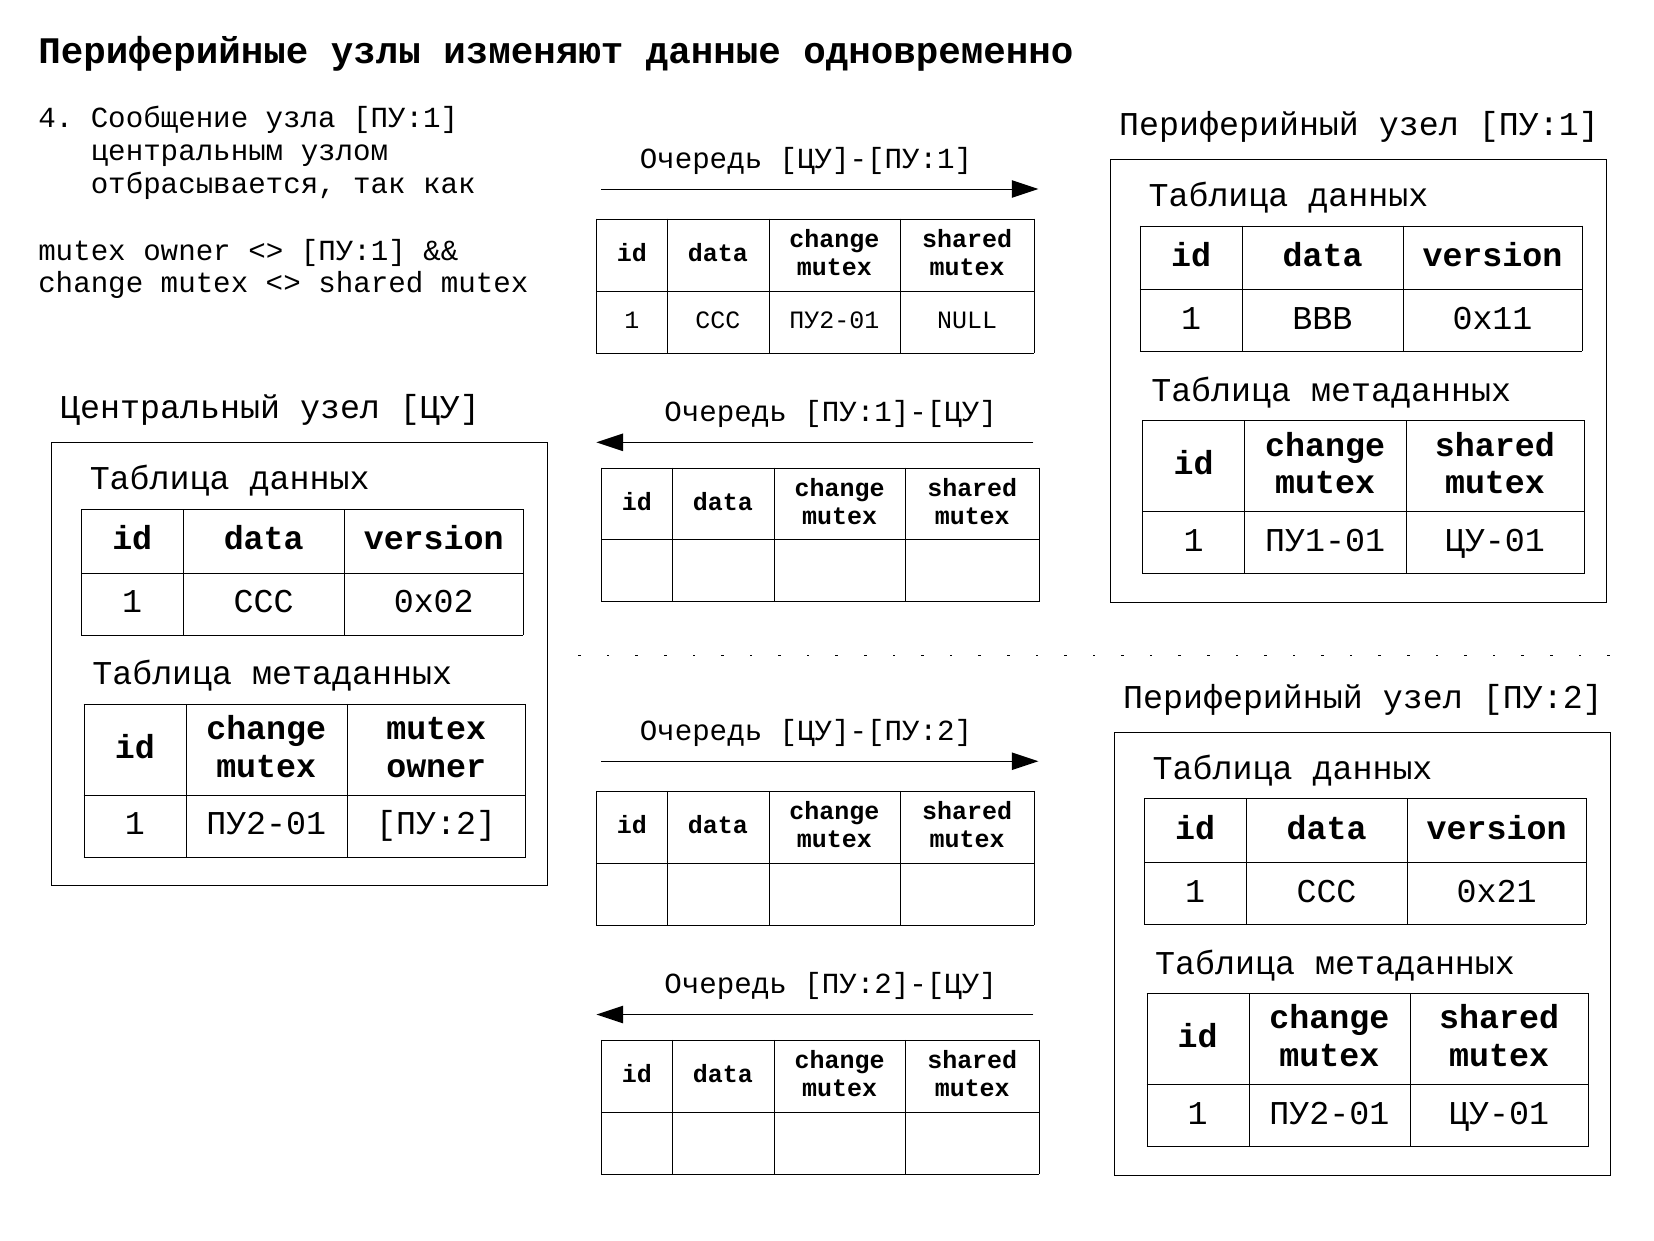

Периферийные узлы изменяют данные одновременно
4. Сообщение узла [ПУ:1]
 центральным узлом
 отбрасывается, так как
mutex owner <> [ПУ:1] &&
change mutex <> shared mutex
Периферийный узел [ПУ:1]
Очередь [ЦУ]-[ПУ:1]
Таблица данных
| id | data | change mutex | shared mutex |
| --- | --- | --- | --- |
| 1 | CCC | ПУ2-01 | NULL |
| id | data | version |
| --- | --- | --- |
| 1 | BBB | 0x11 |
Таблица метаданных
Центральный узел [ЦУ]
Очередь [ПУ:1]-[ЦУ]
| id | change mutex | shared mutex |
| --- | --- | --- |
| 1 | ПУ1-01 | ЦУ-01 |
Таблица данных
| id | data | change mutex | shared mutex |
| --- | --- | --- | --- |
| | | | |
| id | data | version |
| --- | --- | --- |
| 1 | CCC | 0x02 |
Таблица метаданных
Периферийный узел [ПУ:2]
| id | change mutex | mutex owner |
| --- | --- | --- |
| 1 | ПУ2-01 | [ПУ:2] |
Очередь [ЦУ]-[ПУ:2]
Таблица данных
| id | data | change mutex | shared mutex |
| --- | --- | --- | --- |
| | | | |
| id | data | version |
| --- | --- | --- |
| 1 | CCC | 0x21 |
Таблица метаданных
Очередь [ПУ:2]-[ЦУ]
| id | change mutex | shared mutex |
| --- | --- | --- |
| 1 | ПУ2-01 | ЦУ-01 |
| id | data | change mutex | shared mutex |
| --- | --- | --- | --- |
| | | | |